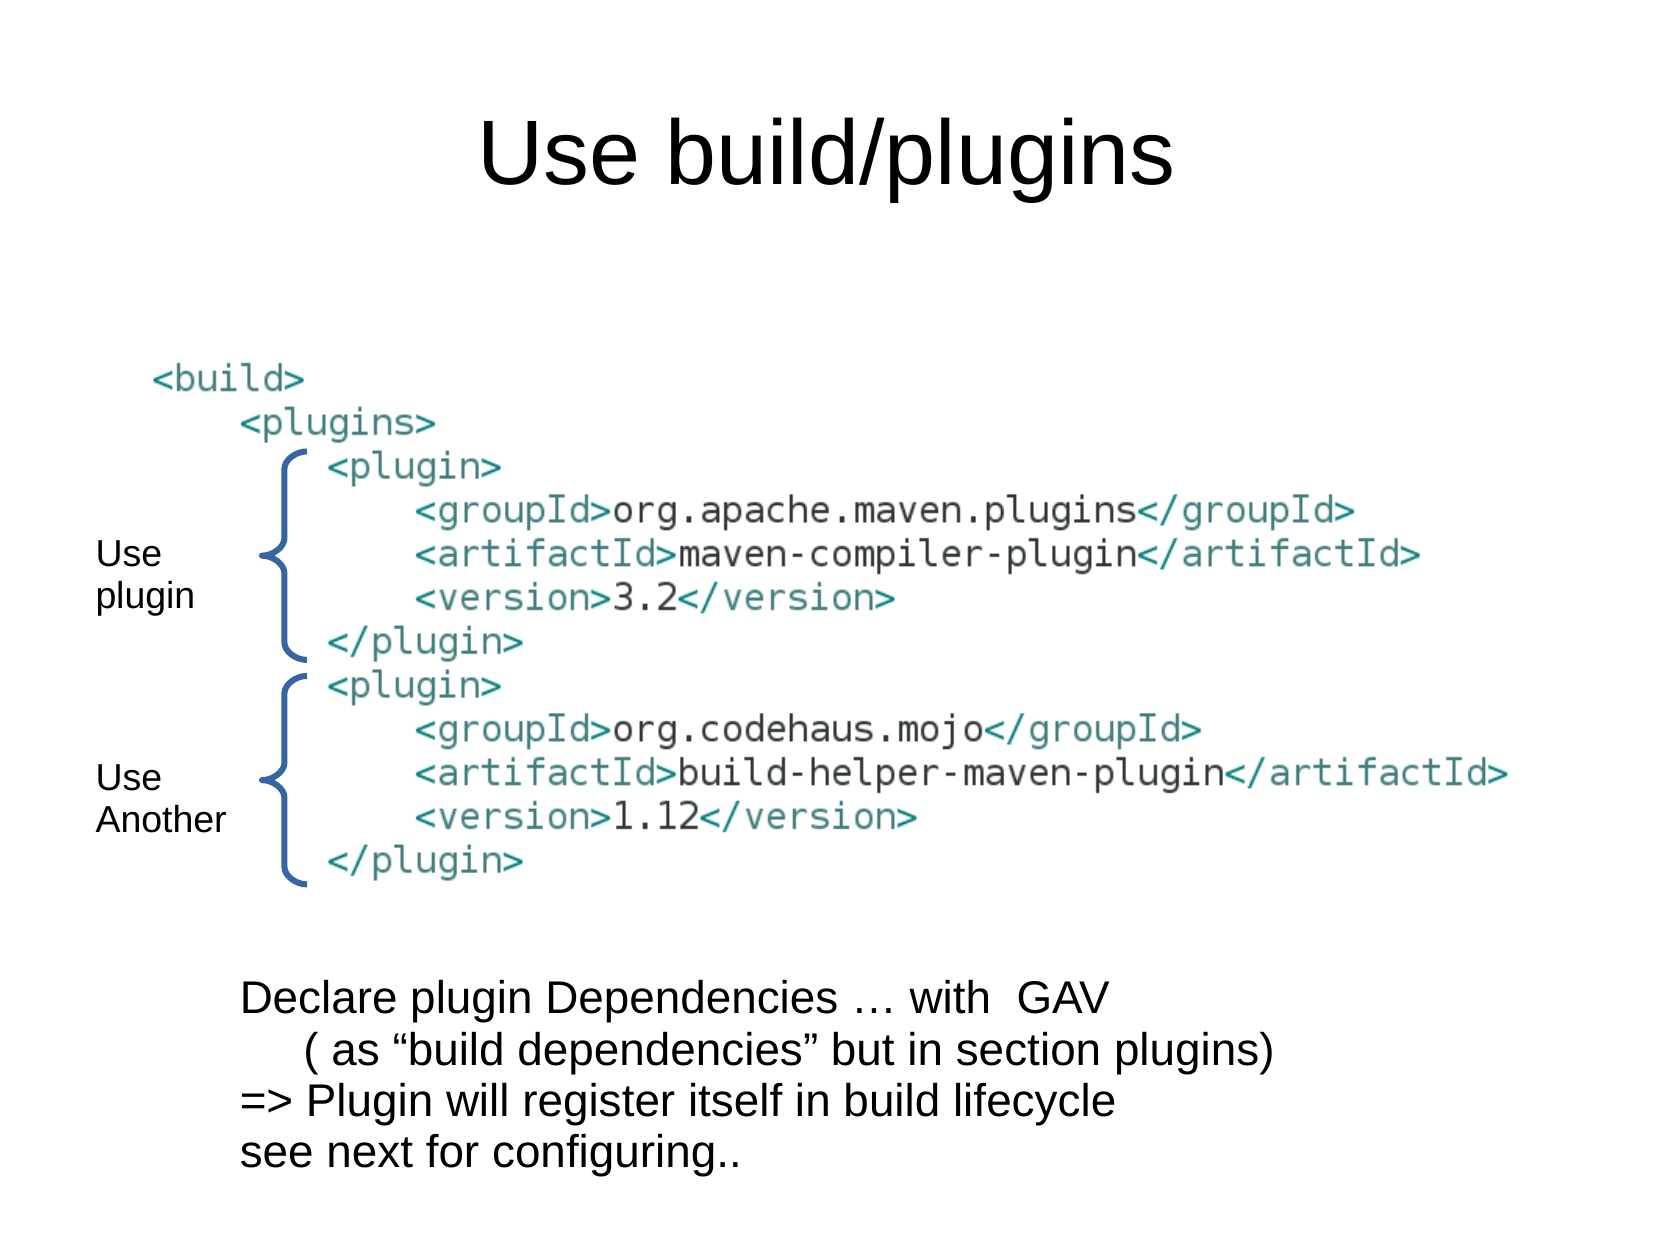

# Use build/plugins
Use
plugin
Use
Another
Declare plugin Dependencies … with GAV
 ( as “build dependencies” but in section plugins)
=> Plugin will register itself in build lifecycle
see next for configuring..